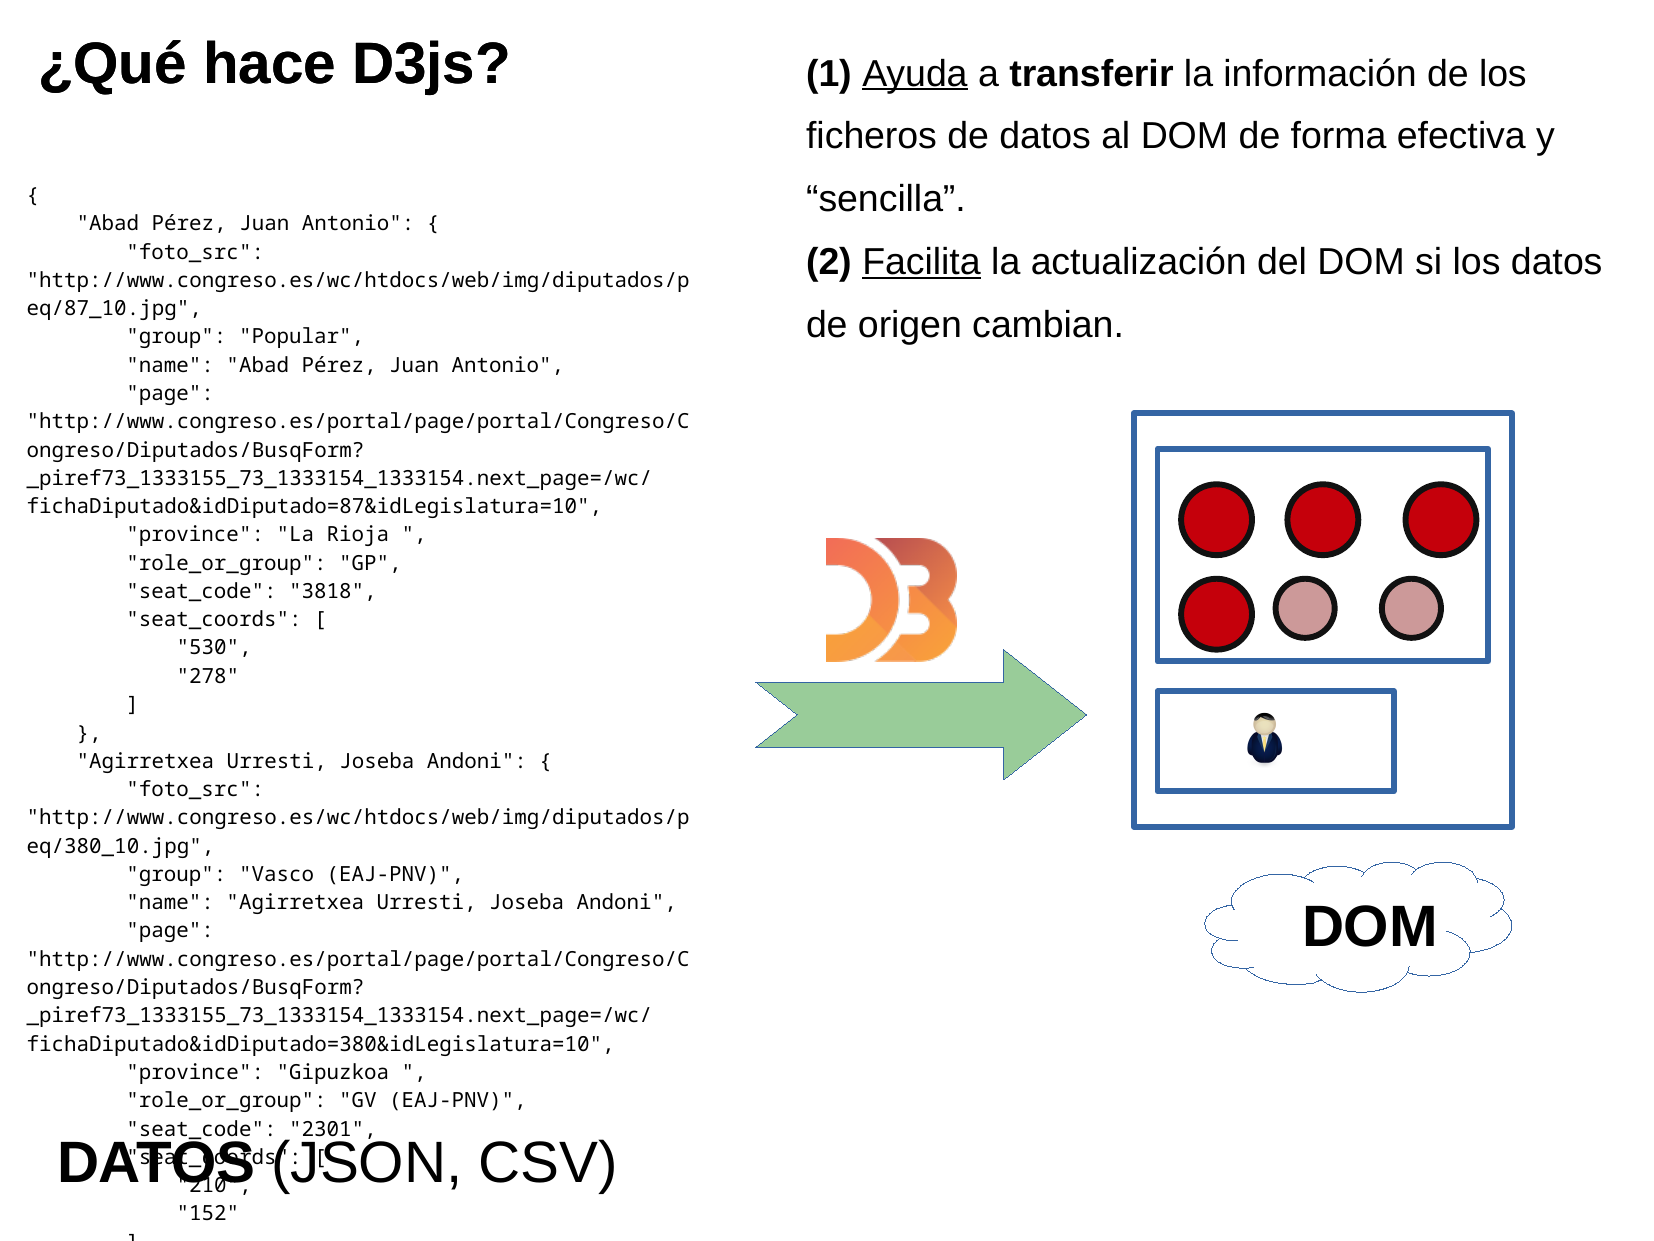

¿Qué hace D3js?
¿Qué hace D3js?
(1) Ayuda a transferir la información de los ficheros de datos al DOM de forma efectiva y “sencilla”.
(2) Facilita la actualización del DOM si los datos de origen cambian.
{
 "Abad Pérez, Juan Antonio": {
 "foto_src": "http://www.congreso.es/wc/htdocs/web/img/diputados/peq/87_10.jpg",
 "group": "Popular",
 "name": "Abad Pérez, Juan Antonio",
 "page": "http://www.congreso.es/portal/page/portal/Congreso/Congreso/Diputados/BusqForm?_piref73_1333155_73_1333154_1333154.next_page=/wc/fichaDiputado&idDiputado=87&idLegislatura=10",
 "province": "La Rioja ",
 "role_or_group": "GP",
 "seat_code": "3818",
 "seat_coords": [
 "530",
 "278"
 ]
 },
 "Agirretxea Urresti, Joseba Andoni": {
 "foto_src": "http://www.congreso.es/wc/htdocs/web/img/diputados/peq/380_10.jpg",
 "group": "Vasco (EAJ-PNV)",
 "name": "Agirretxea Urresti, Joseba Andoni",
 "page": "http://www.congreso.es/portal/page/portal/Congreso/Congreso/Diputados/BusqForm?_piref73_1333155_73_1333154_1333154.next_page=/wc/fichaDiputado&idDiputado=380&idLegislatura=10",
 "province": "Gipuzkoa ",
 "role_or_group": "GV (EAJ-PNV)",
 "seat_code": "2301",
 "seat_coords": [
 "210",
 "152"
 ]
 },
DOM
DATOS (JSON, CSV)